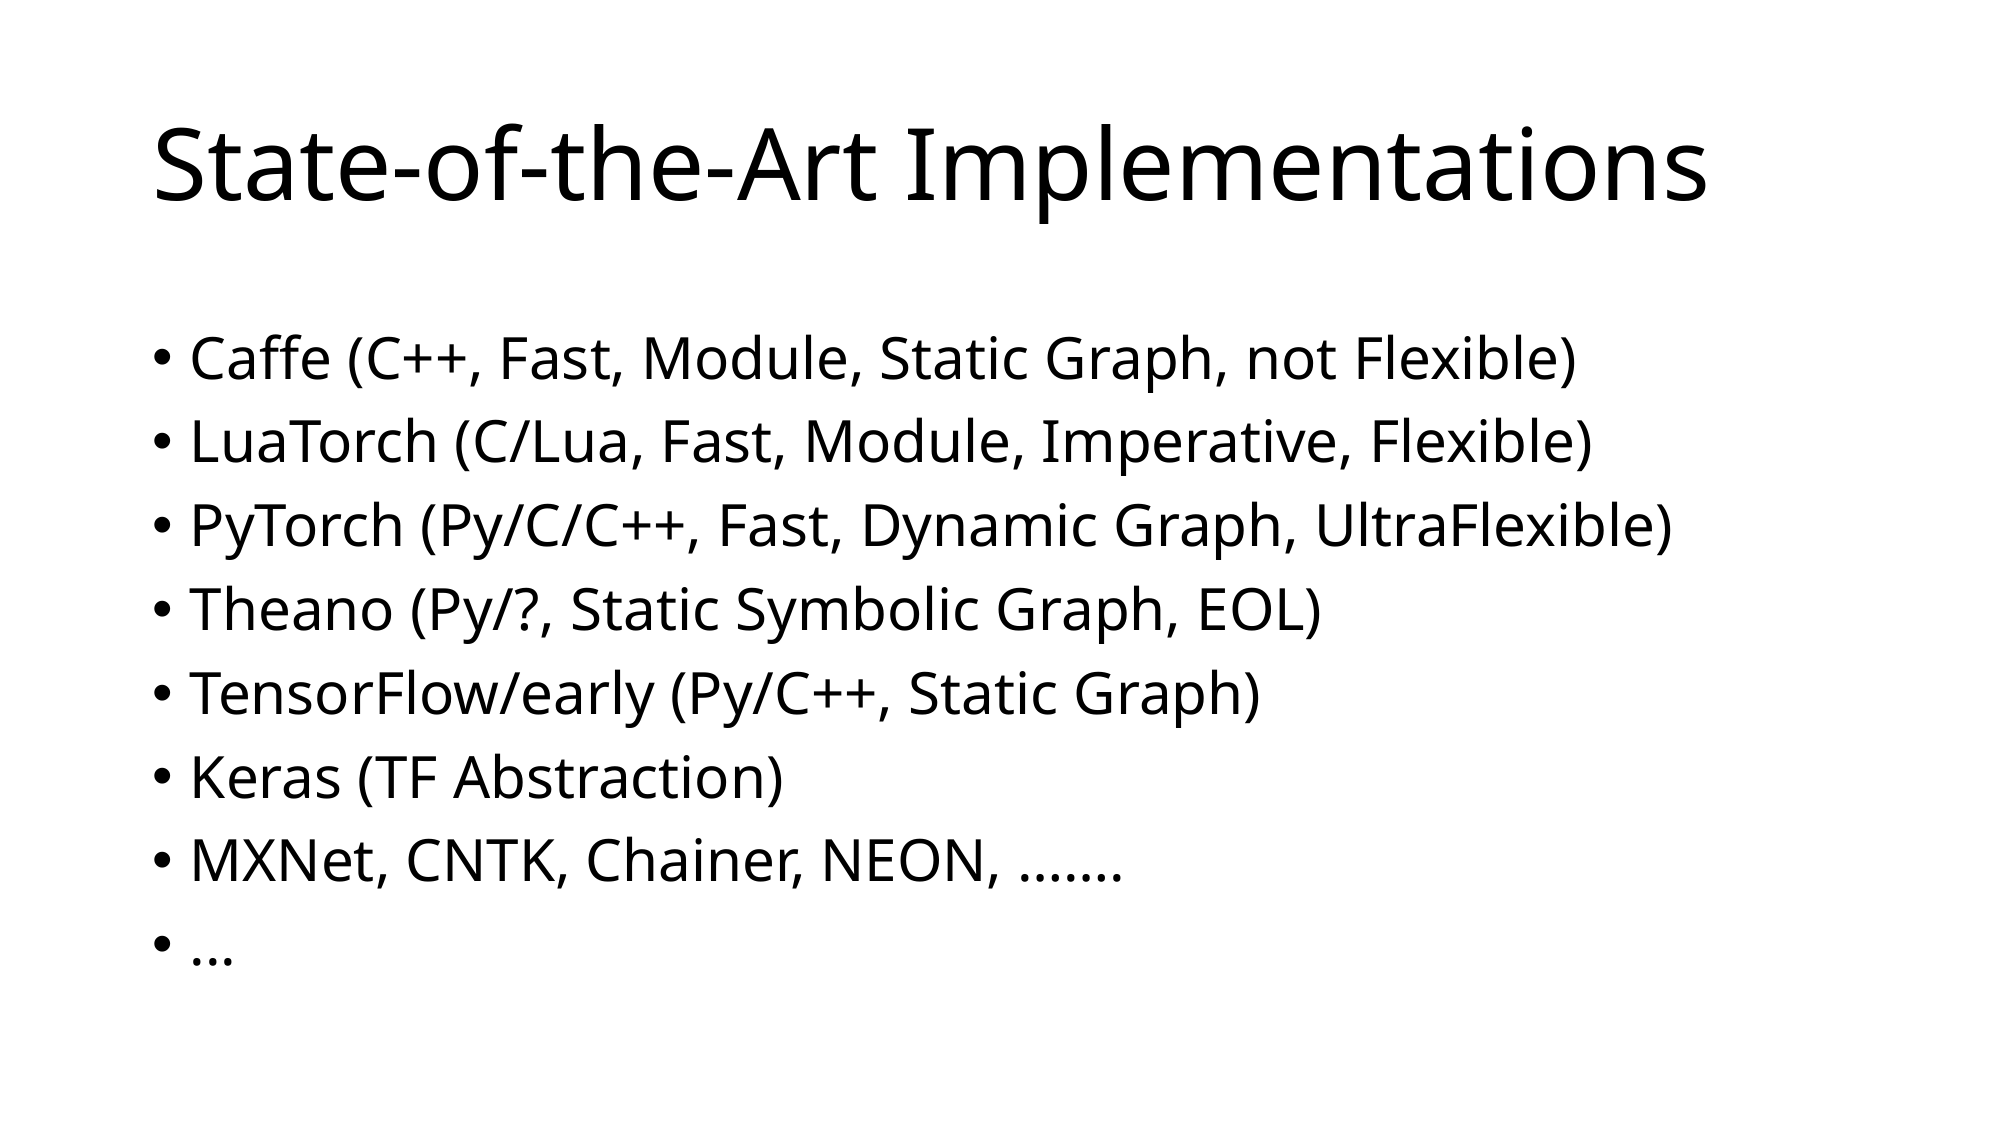

# State-of-the-Art Implementations
Caffe (C++, Fast, Module, Static Graph, not Flexible)
LuaTorch (C/Lua, Fast, Module, Imperative, Flexible)
PyTorch (Py/C/C++, Fast, Dynamic Graph, UltraFlexible)
Theano (Py/?, Static Symbolic Graph, EOL)
TensorFlow/early (Py/C++, Static Graph)
Keras (TF Abstraction)
MXNet, CNTK, Chainer, NEON, …….
...